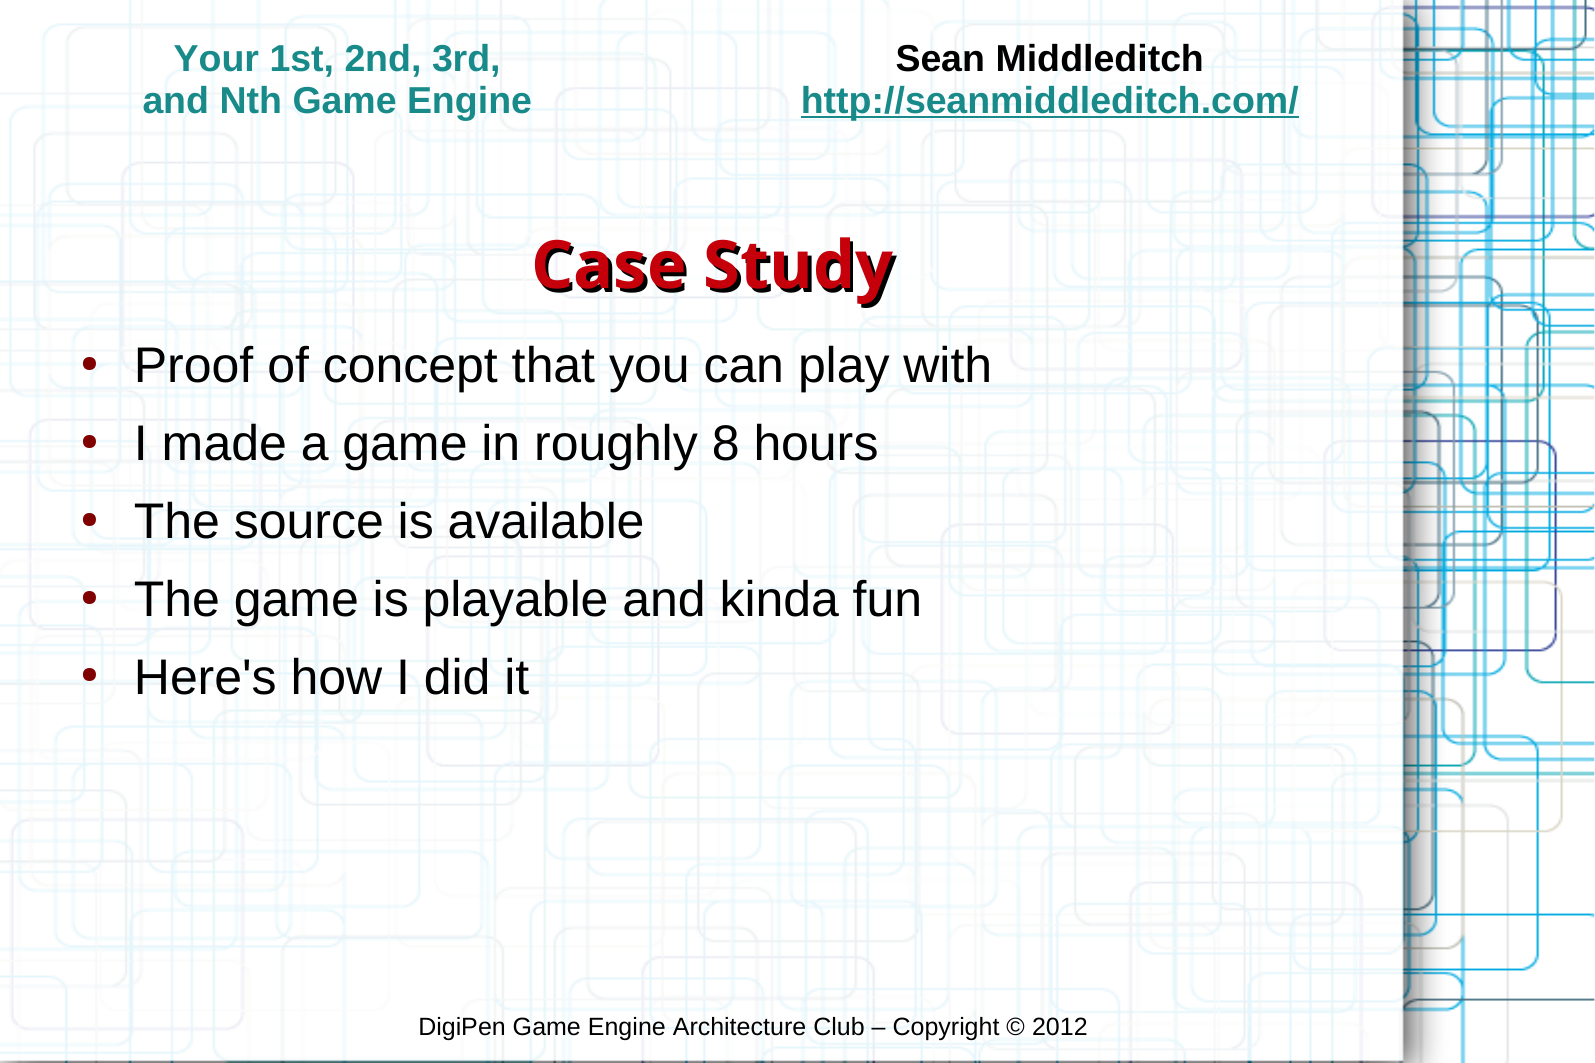

Your 1st, 2nd, 3rd,
and Nth Game Engine
Sean Middleditch
http://seanmiddleditch.com/
# Case Study
Proof of concept that you can play with
I made a game in roughly 8 hours
The source is available
The game is playable and kinda fun
Here's how I did it
DigiPen Game Engine Architecture Club – Copyright © 2012